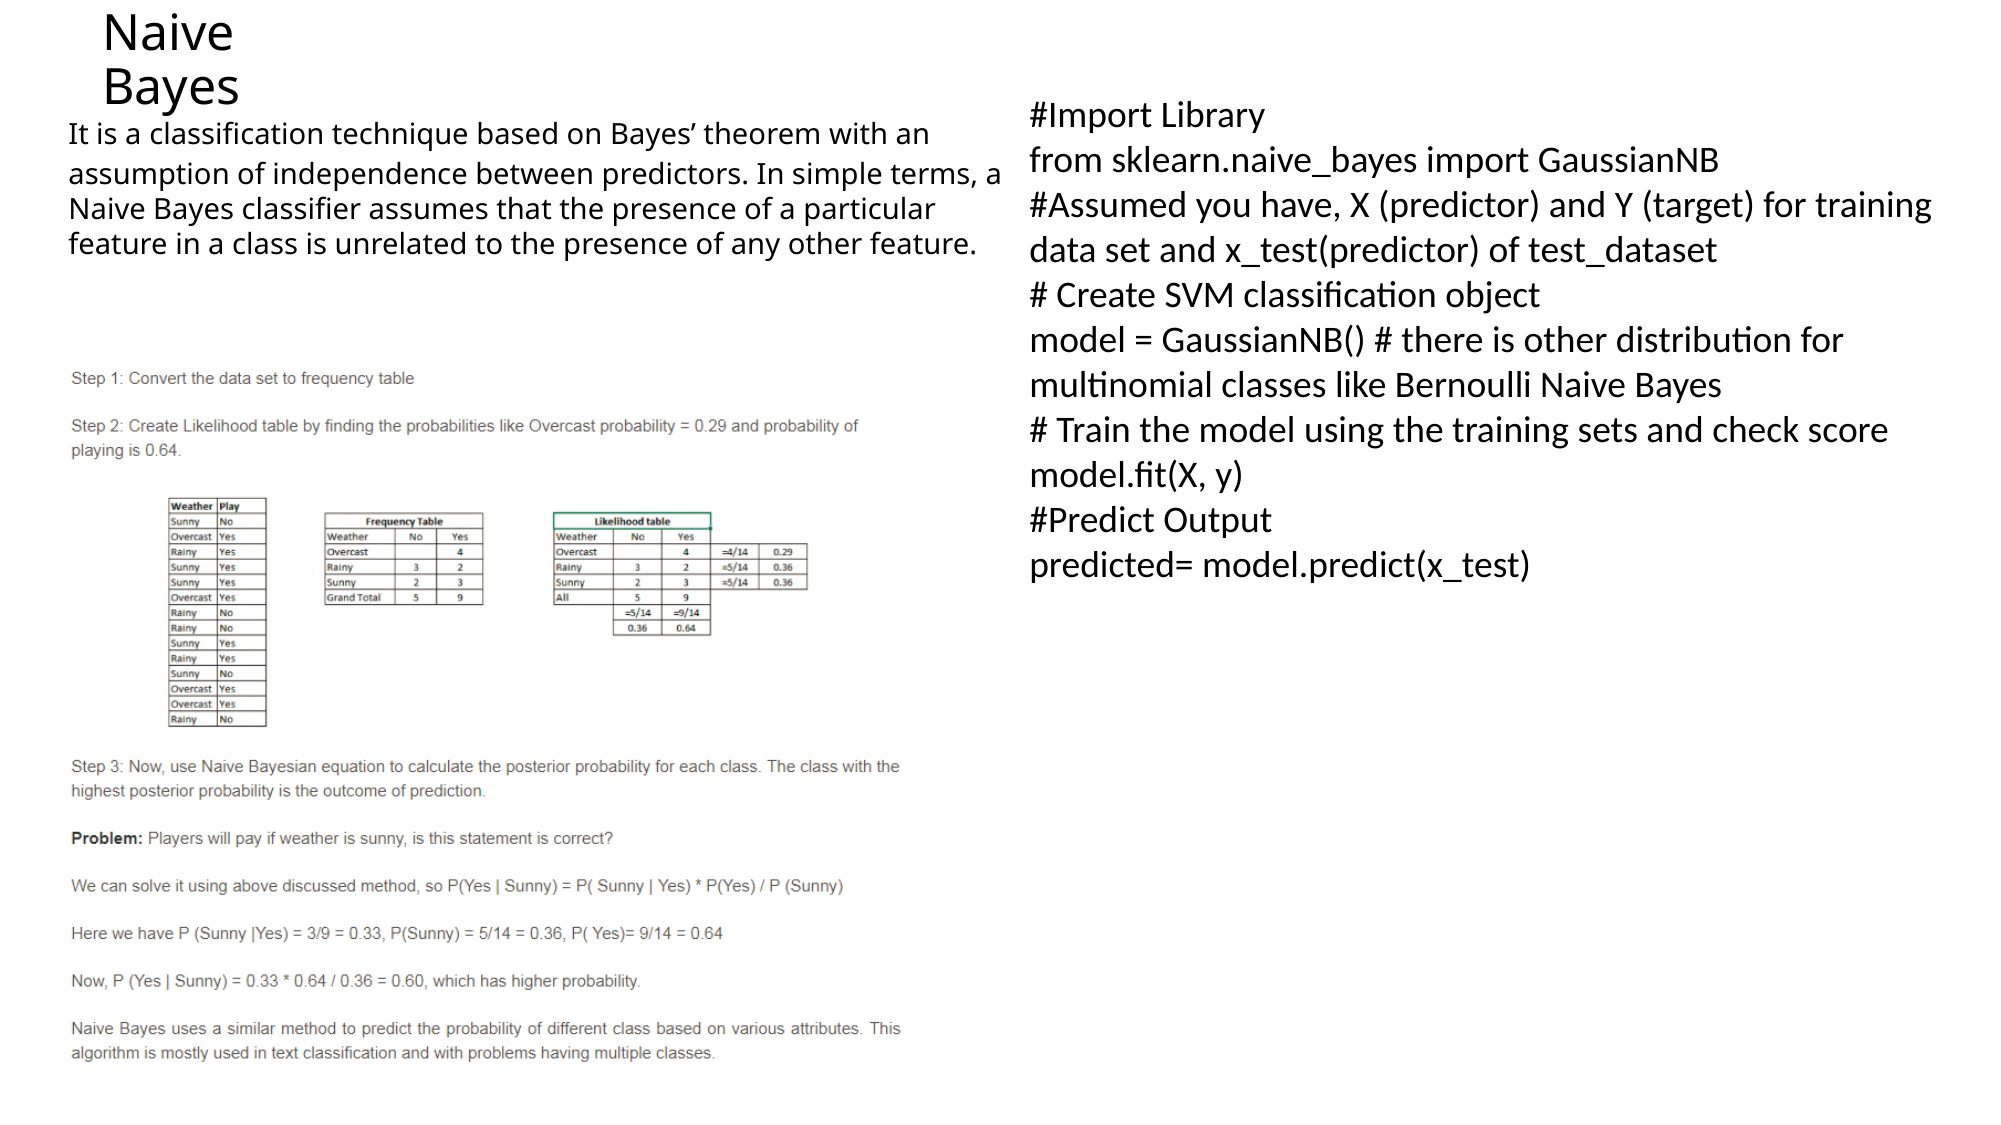

# Naive Bayes
#Import Library
from sklearn.naive_bayes import GaussianNB
#Assumed you have, X (predictor) and Y (target) for training data set and x_test(predictor) of test_dataset
# Create SVM classification object
model = GaussianNB() # there is other distribution for multinomial classes like Bernoulli Naive Bayes
# Train the model using the training sets and check score
model.fit(X, y)
#Predict Output
predicted= model.predict(x_test)
It is a classification technique based on Bayes’ theorem with an assumption of independence between predictors. In simple terms, a Naive Bayes classifier assumes that the presence of a particular feature in a class is unrelated to the presence of any other feature.